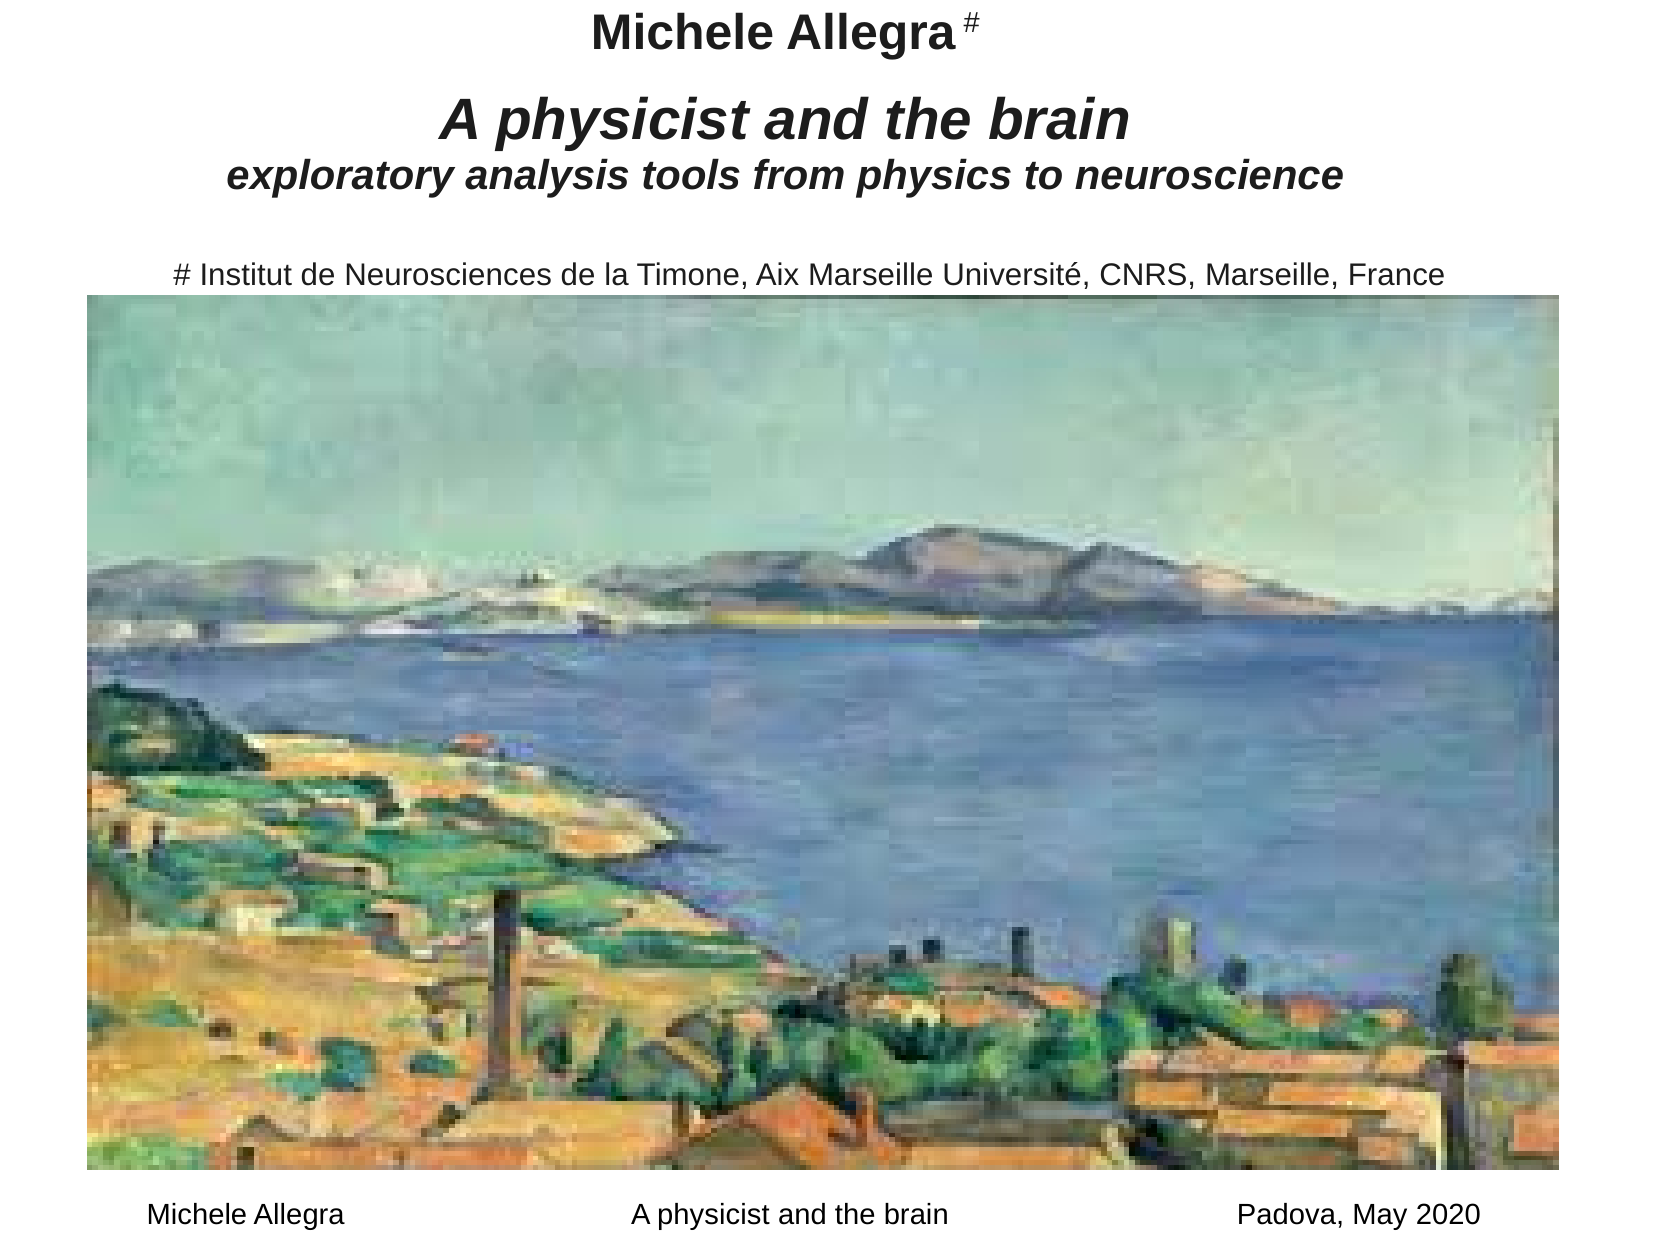

Michele Allegra #
# A physicist and the brain exploratory analysis tools from physics to neuroscience
# Institut de Neurosciences de la Timone, Aix Marseille Université, CNRS, Marseille, France
Michele Allegra A physicist and the brain Padova, May 2020